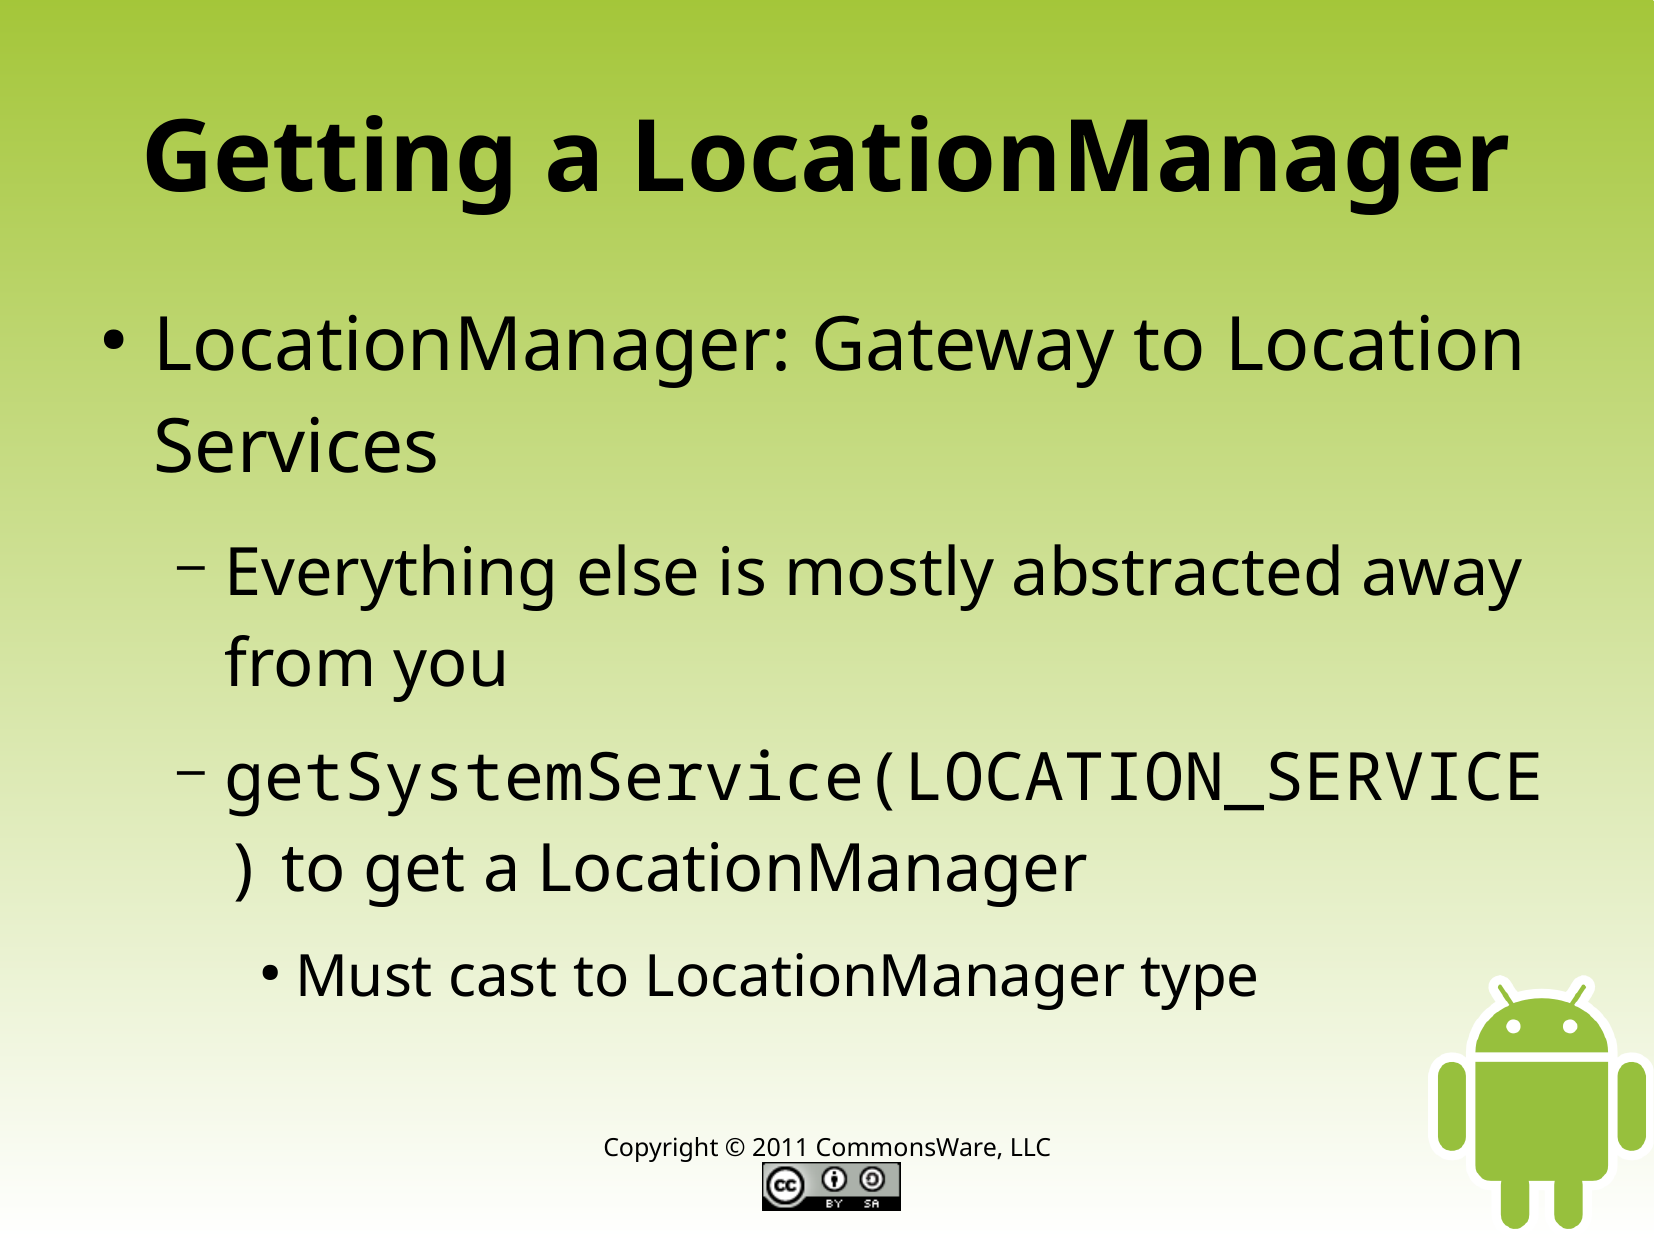

# Getting a LocationManager
LocationManager: Gateway to Location Services
Everything else is mostly abstracted away from you
getSystemService(LOCATION_SERVICE) to get a LocationManager
Must cast to LocationManager type